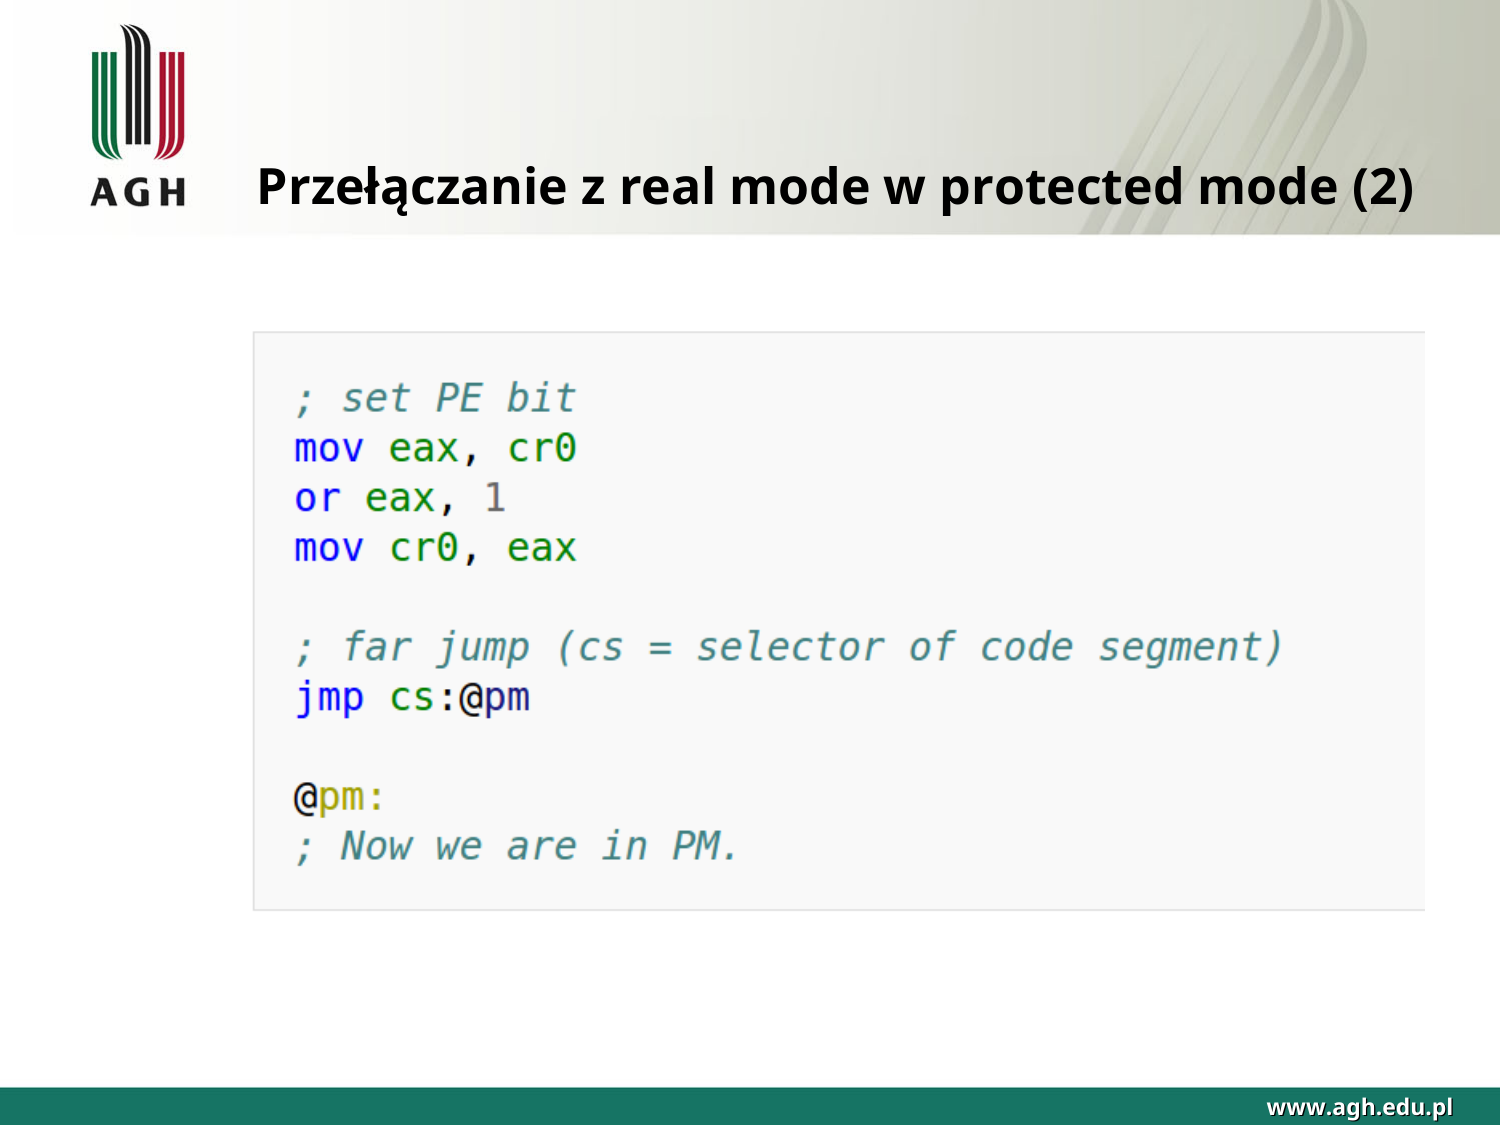

# Przełączanie z real mode w protected mode (2)
www.agh.edu.pl